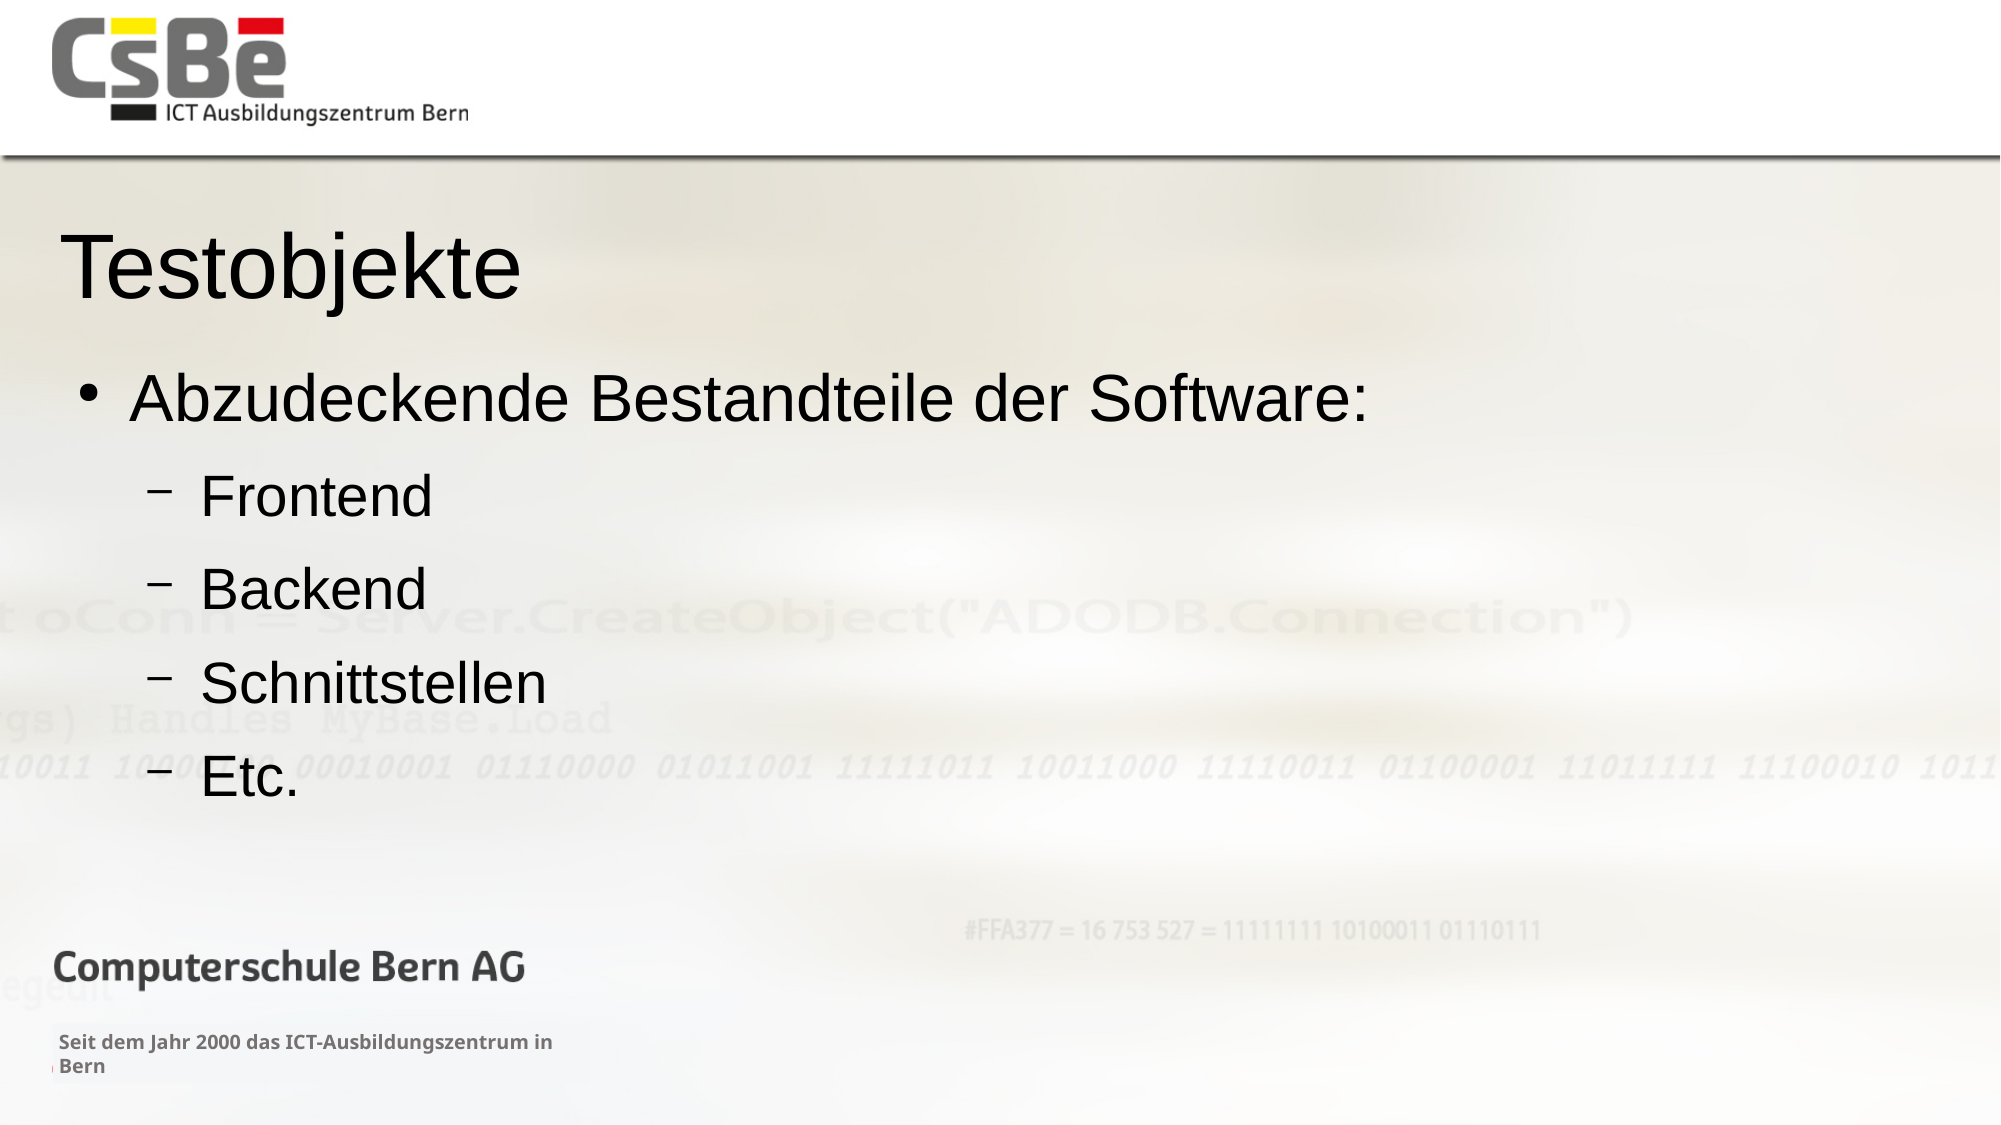

Testobjekte
# Abzudeckende Bestandteile der Software:
Frontend
Backend
Schnittstellen
Etc.